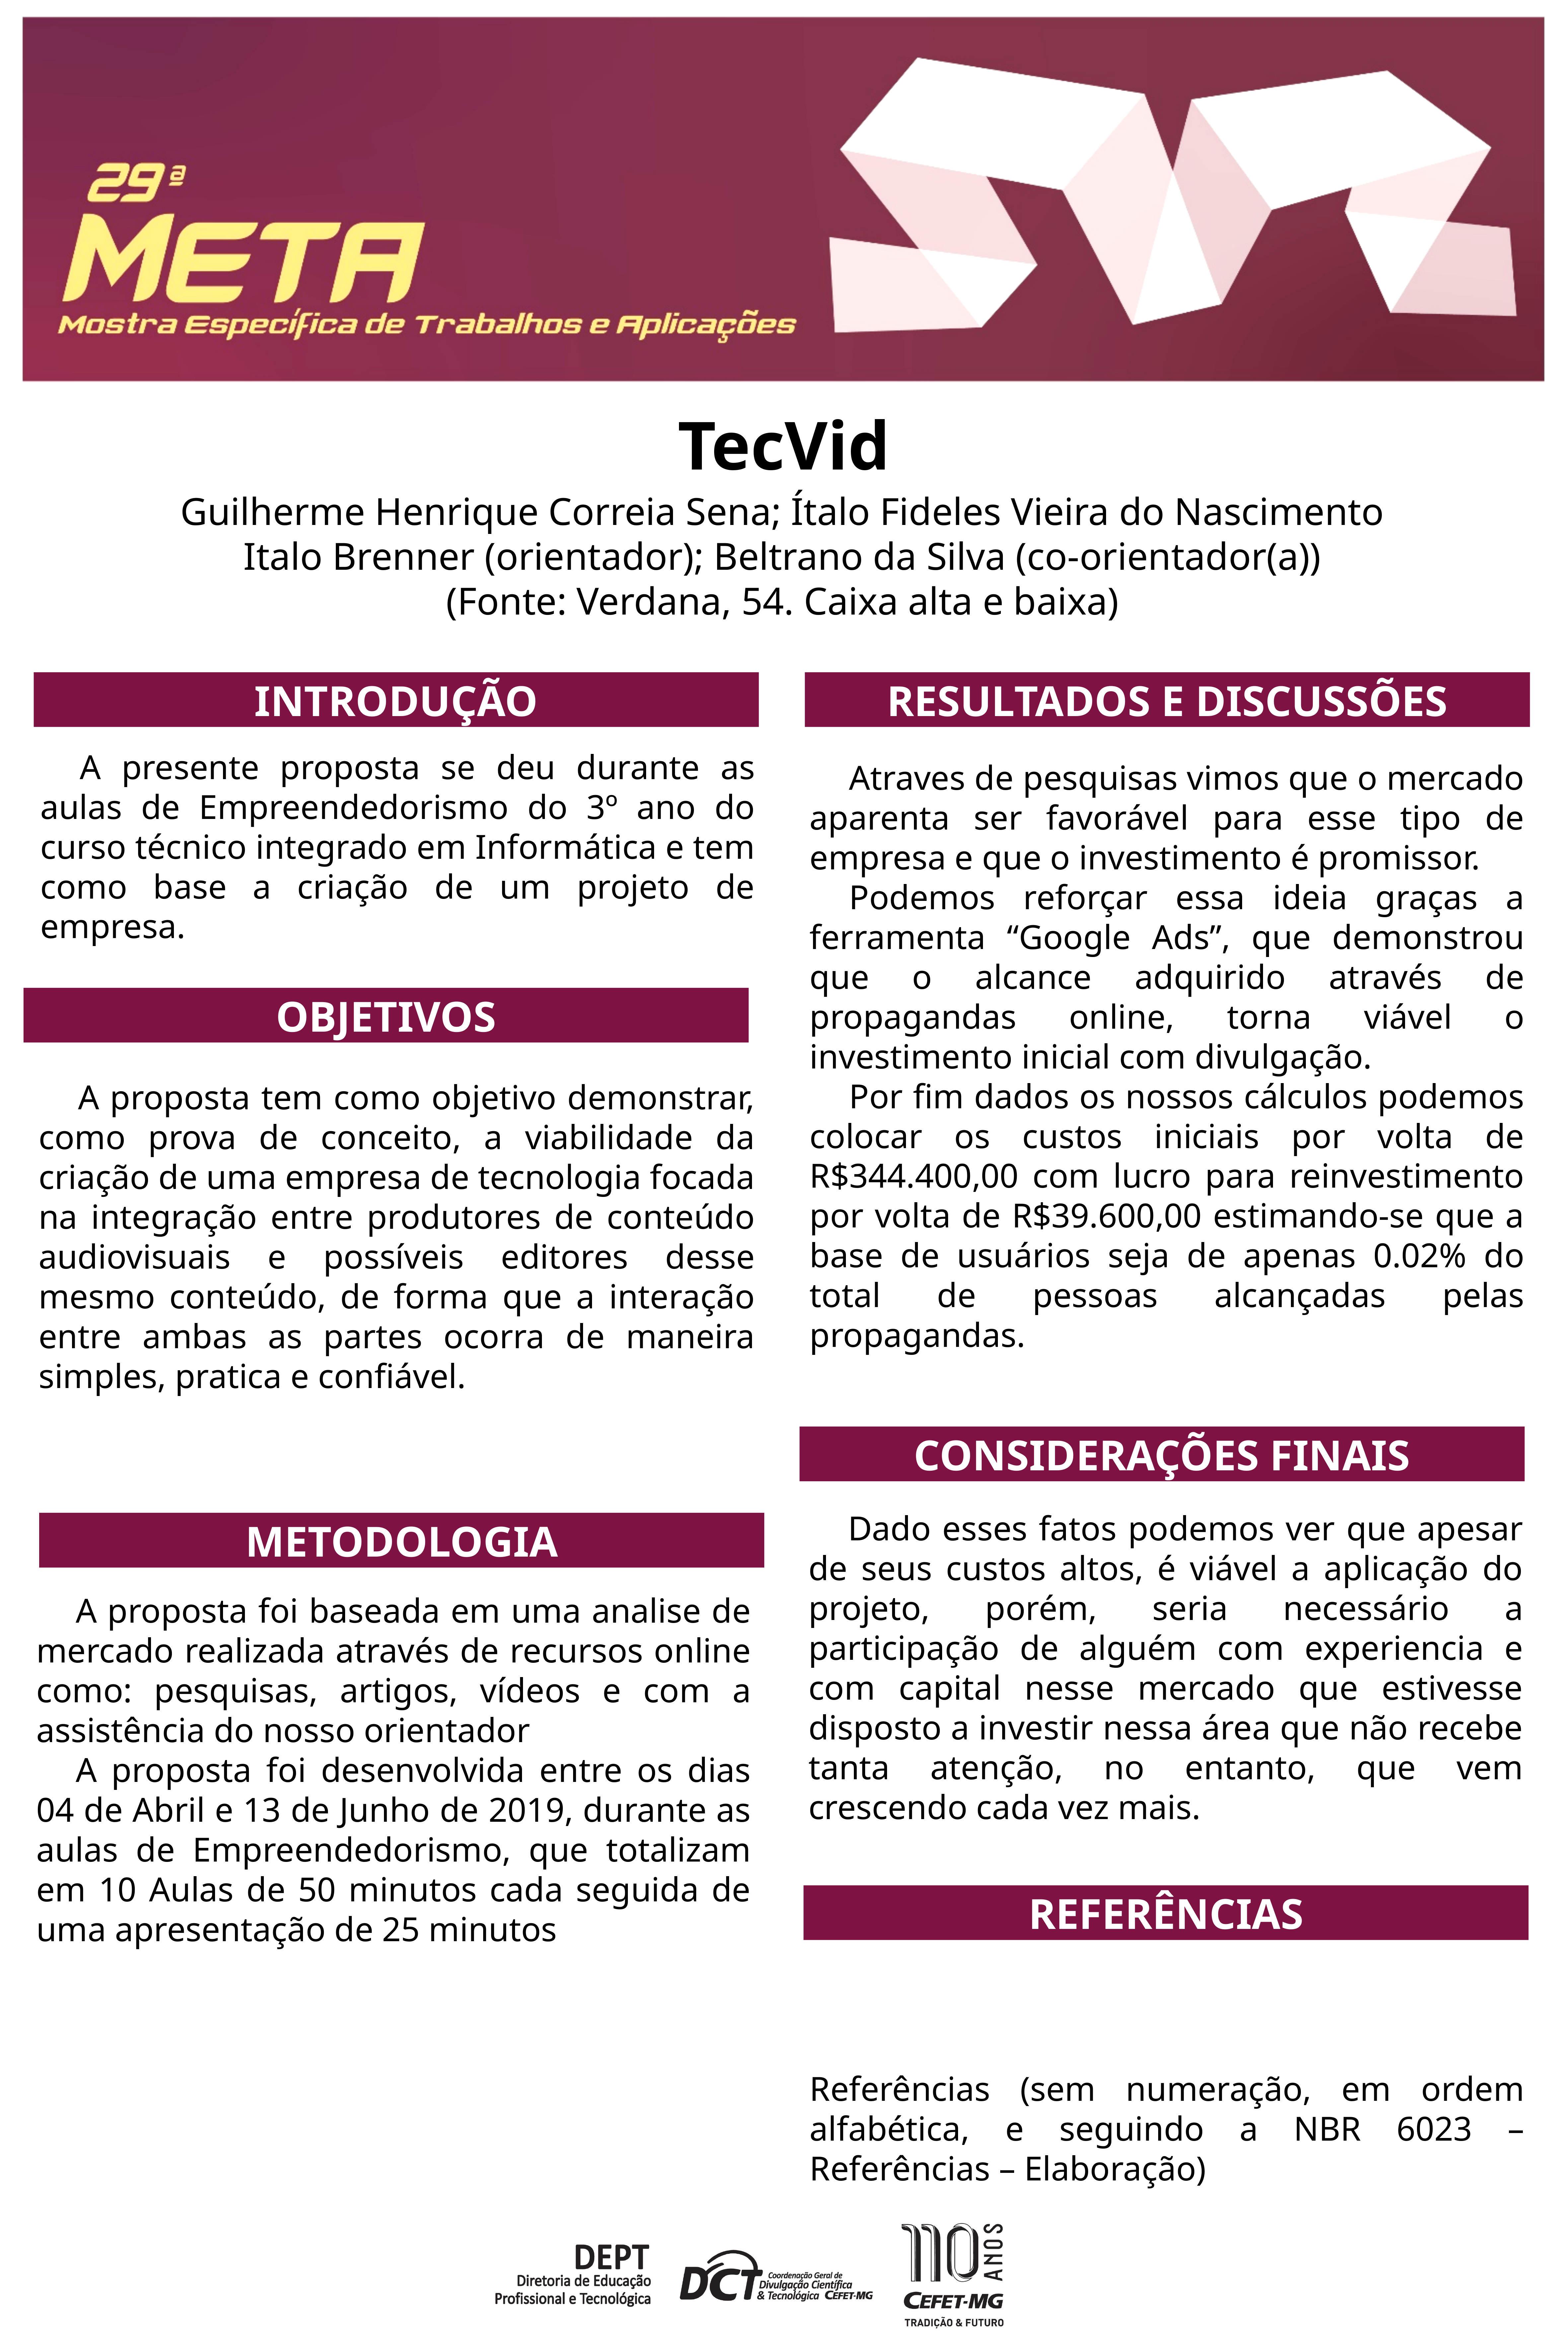

TecVid
Guilherme Henrique Correia Sena; Ítalo Fideles Vieira do Nascimento
Italo Brenner (orientador); Beltrano da Silva (co-orientador(a))
(Fonte: Verdana, 54. Caixa alta e baixa)
INTRODUÇÃO
RESULTADOS E DISCUSSÕES
A presente proposta se deu durante as aulas de Empreendedorismo do 3º ano do curso técnico integrado em Informática e tem como base a criação de um projeto de empresa.
Atraves de pesquisas vimos que o mercado aparenta ser favorável para esse tipo de empresa e que o investimento é promissor.
Podemos reforçar essa ideia graças a ferramenta “Google Ads”, que demonstrou que o alcance adquirido através de propagandas online, torna viável o investimento inicial com divulgação.
Por fim dados os nossos cálculos podemos colocar os custos iniciais por volta de R$344.400,00 com lucro para reinvestimento por volta de R$39.600,00 estimando-se que a base de usuários seja de apenas 0.02% do total de pessoas alcançadas pelas propagandas.
OBJETIVOS
A proposta tem como objetivo demonstrar, como prova de conceito, a viabilidade da criação de uma empresa de tecnologia focada na integração entre produtores de conteúdo audiovisuais e possíveis editores desse mesmo conteúdo, de forma que a interação entre ambas as partes ocorra de maneira simples, pratica e confiável.
CONSIDERAÇÕES FINAIS
Dado esses fatos podemos ver que apesar de seus custos altos, é viável a aplicação do projeto, porém, seria necessário a participação de alguém com experiencia e com capital nesse mercado que estivesse disposto a investir nessa área que não recebe tanta atenção, no entanto, que vem crescendo cada vez mais.
METODOLOGIA
A proposta foi baseada em uma analise de mercado realizada através de recursos online como: pesquisas, artigos, vídeos e com a assistência do nosso orientador
A proposta foi desenvolvida entre os dias 04 de Abril e 13 de Junho de 2019, durante as aulas de Empreendedorismo, que totalizam em 10 Aulas de 50 minutos cada seguida de uma apresentação de 25 minutos
REFERÊNCIAS
Referências (sem numeração, em ordem alfabética, e seguindo a NBR 6023 – Referências – Elaboração)